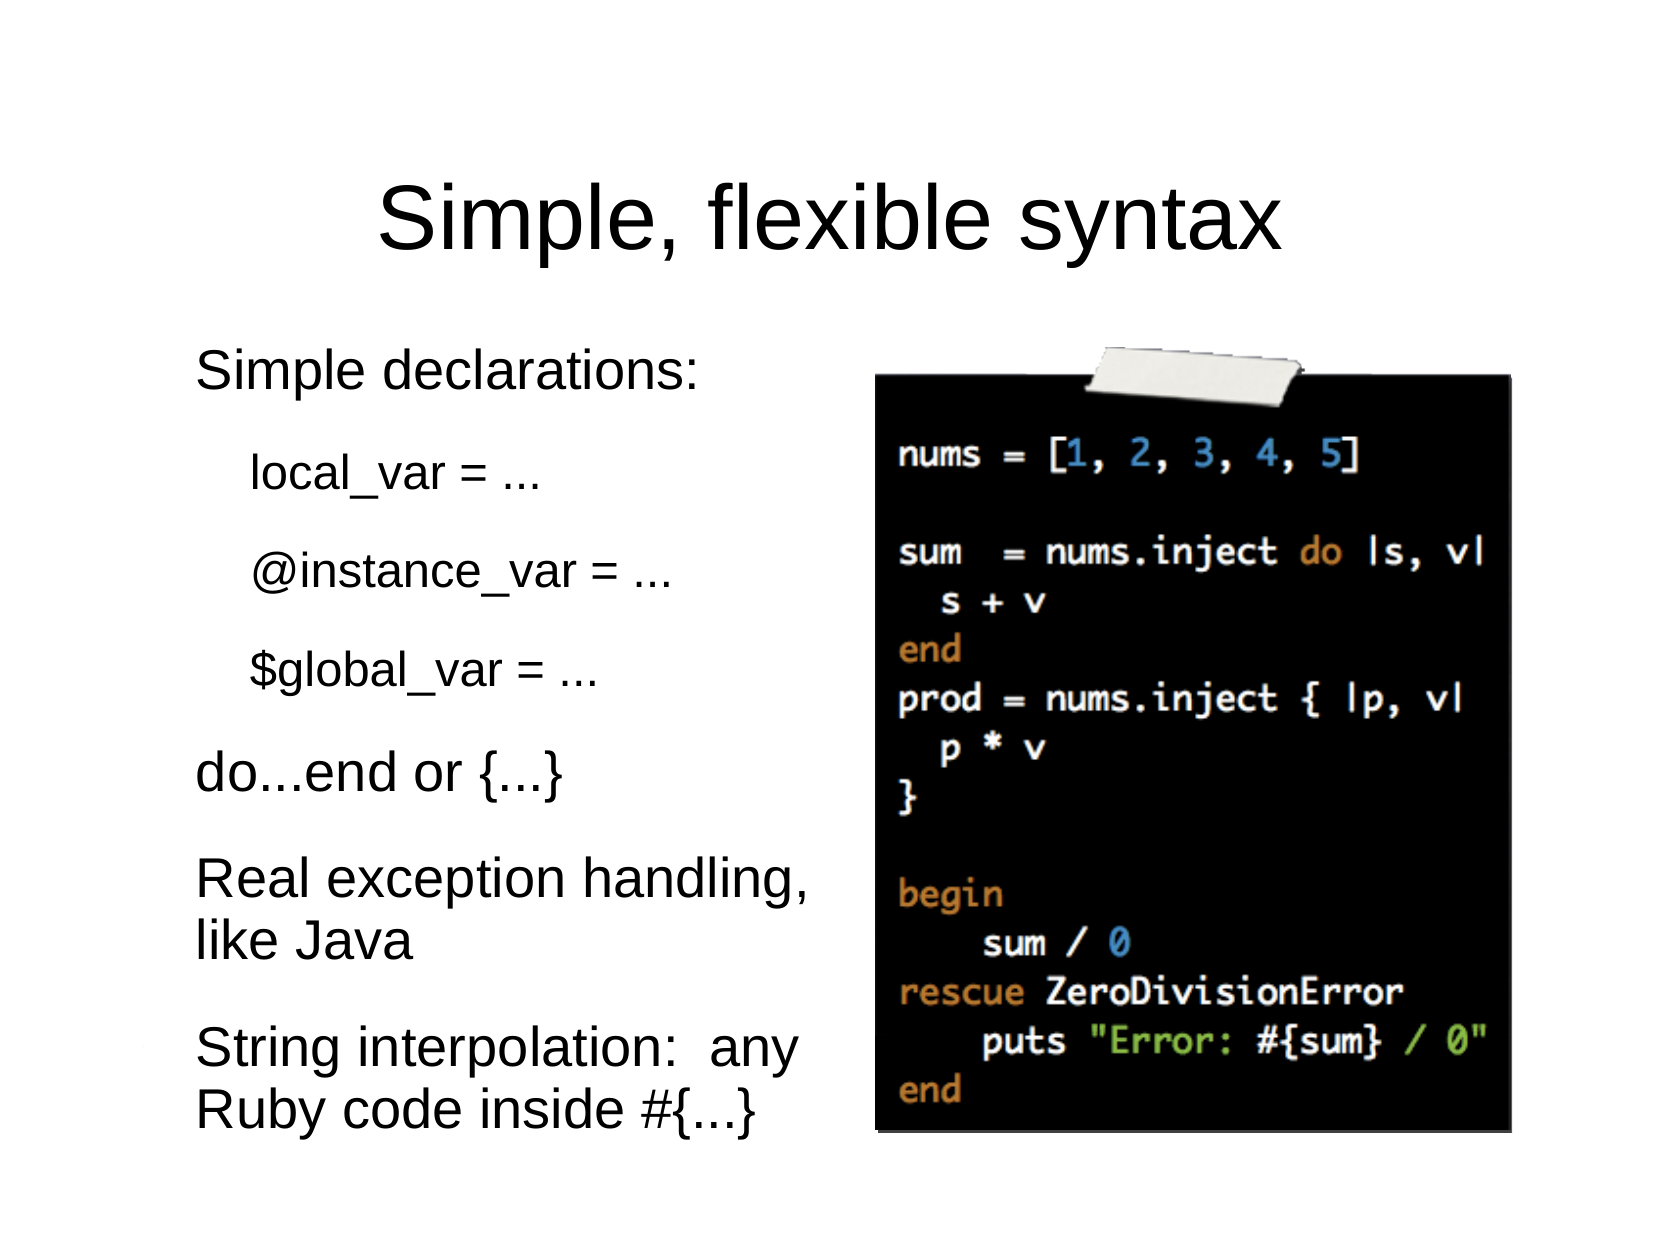

# Simple, flexible syntax
Simple declarations:
local_var = ...
@instance_var = ...
$global_var = ...
do...end or {...}
Real exception handling, like Java
String interpolation: any Ruby code inside #{...}